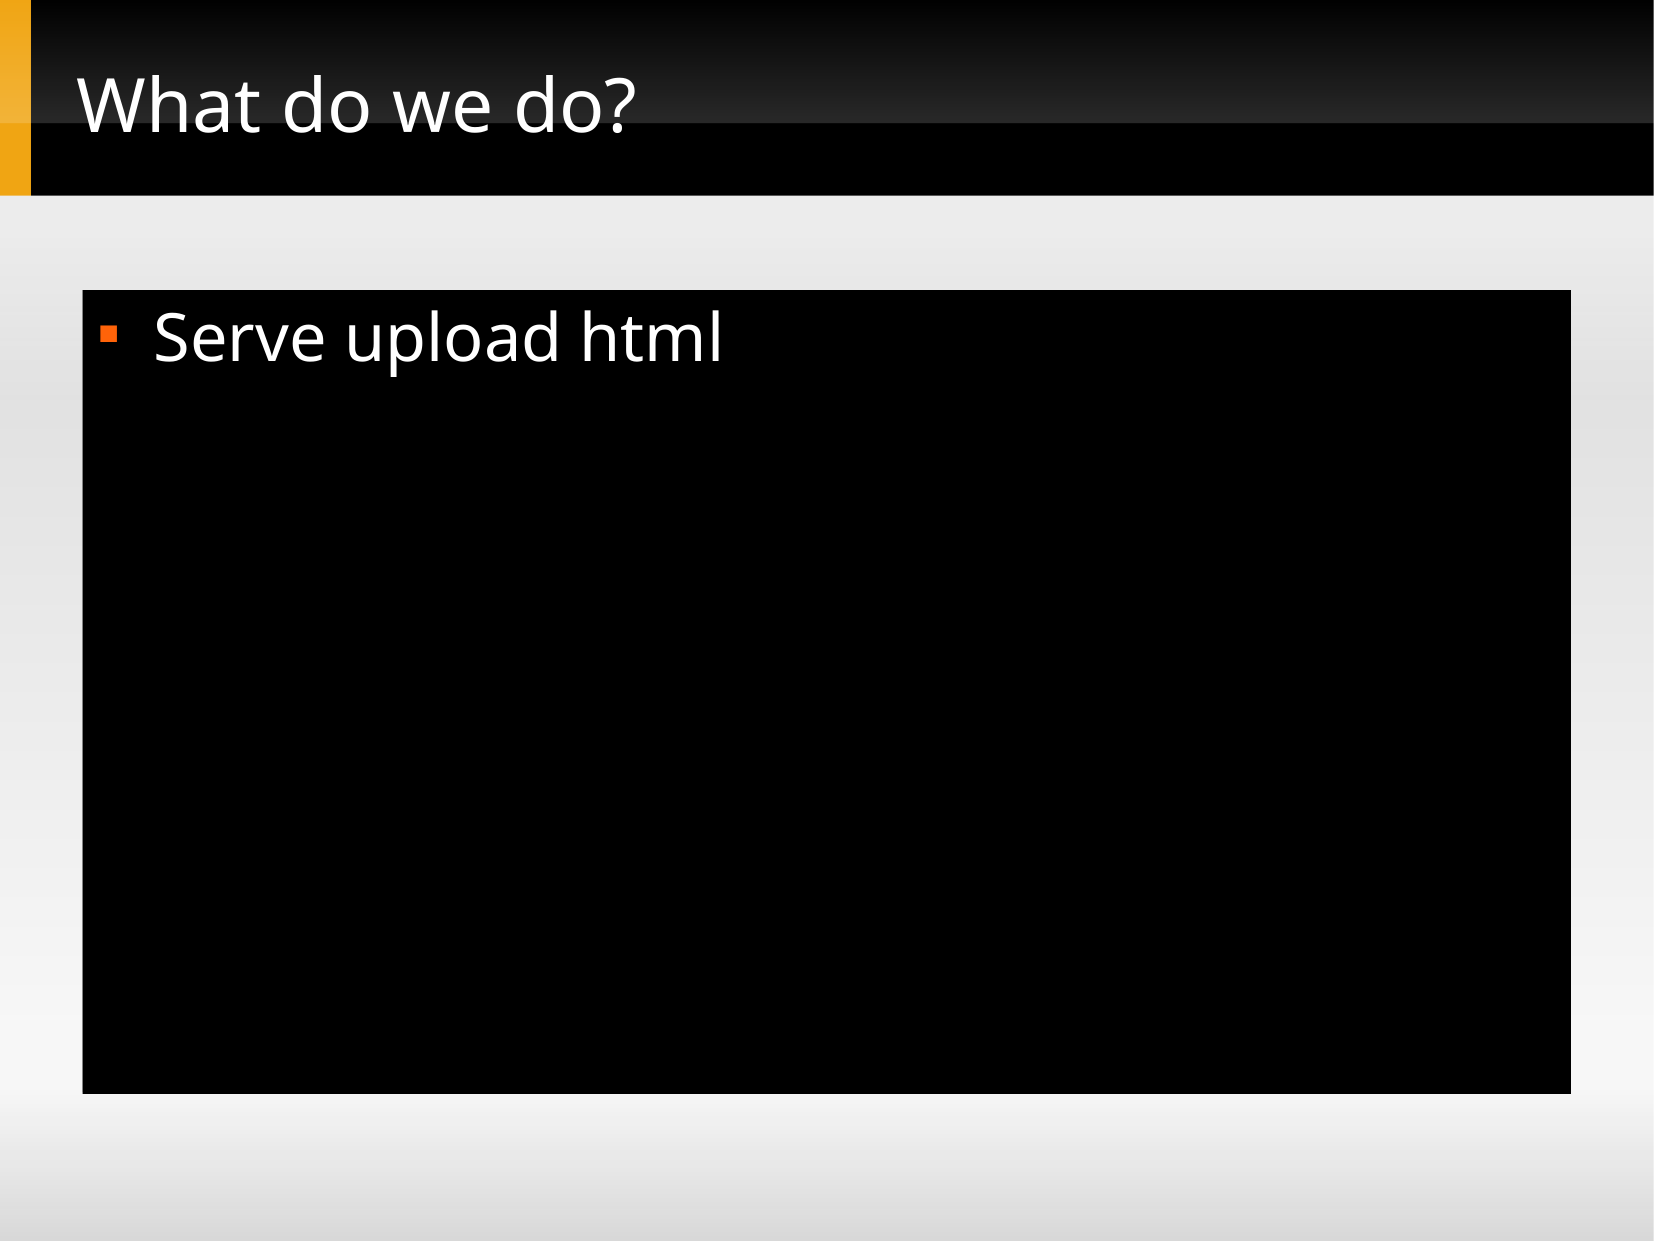

# What do we do?
Serve upload html